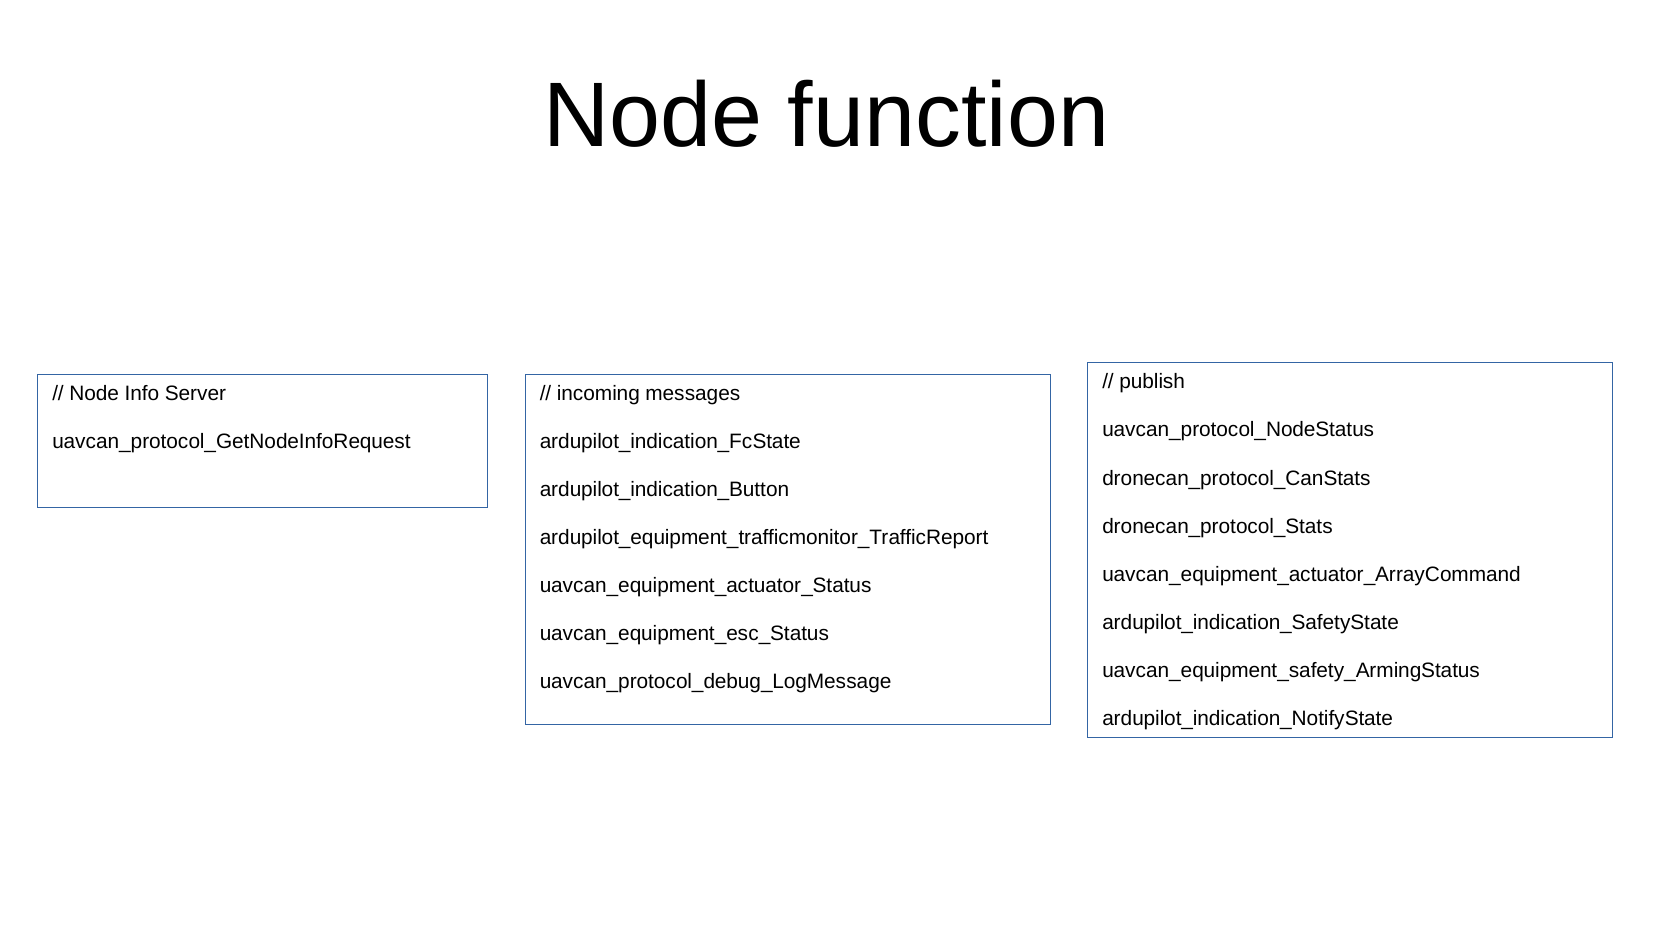

# Node function
// publish
uavcan_protocol_NodeStatus
dronecan_protocol_CanStats
dronecan_protocol_Stats
uavcan_equipment_actuator_ArrayCommand
ardupilot_indication_SafetyState
uavcan_equipment_safety_ArmingStatus
ardupilot_indication_NotifyState
// Node Info Server
uavcan_protocol_GetNodeInfoRequest
// incoming messages
ardupilot_indication_FcState
ardupilot_indication_Button
ardupilot_equipment_trafficmonitor_TrafficReport
uavcan_equipment_actuator_Status
uavcan_equipment_esc_Status
uavcan_protocol_debug_LogMessage